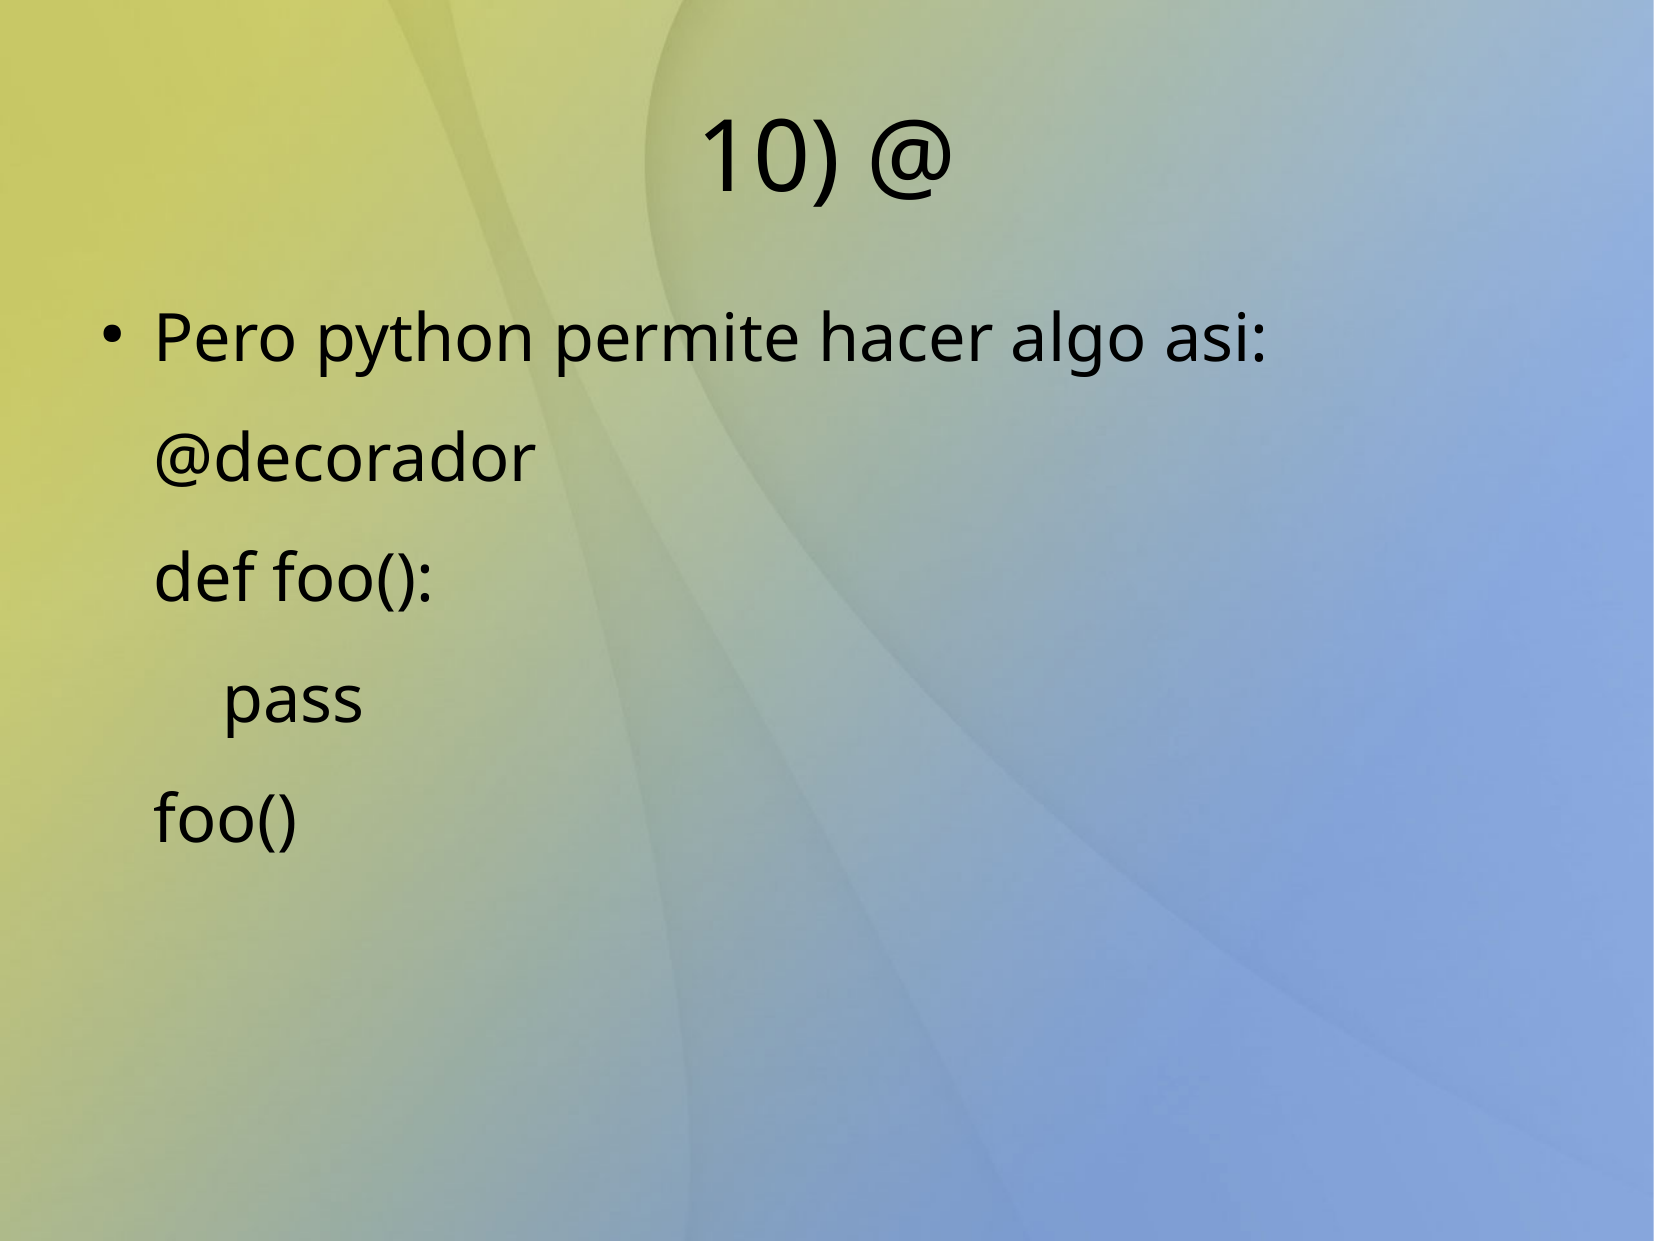

# 10) @
Pero python permite hacer algo asi:
@decorador
def foo():
 pass
foo()